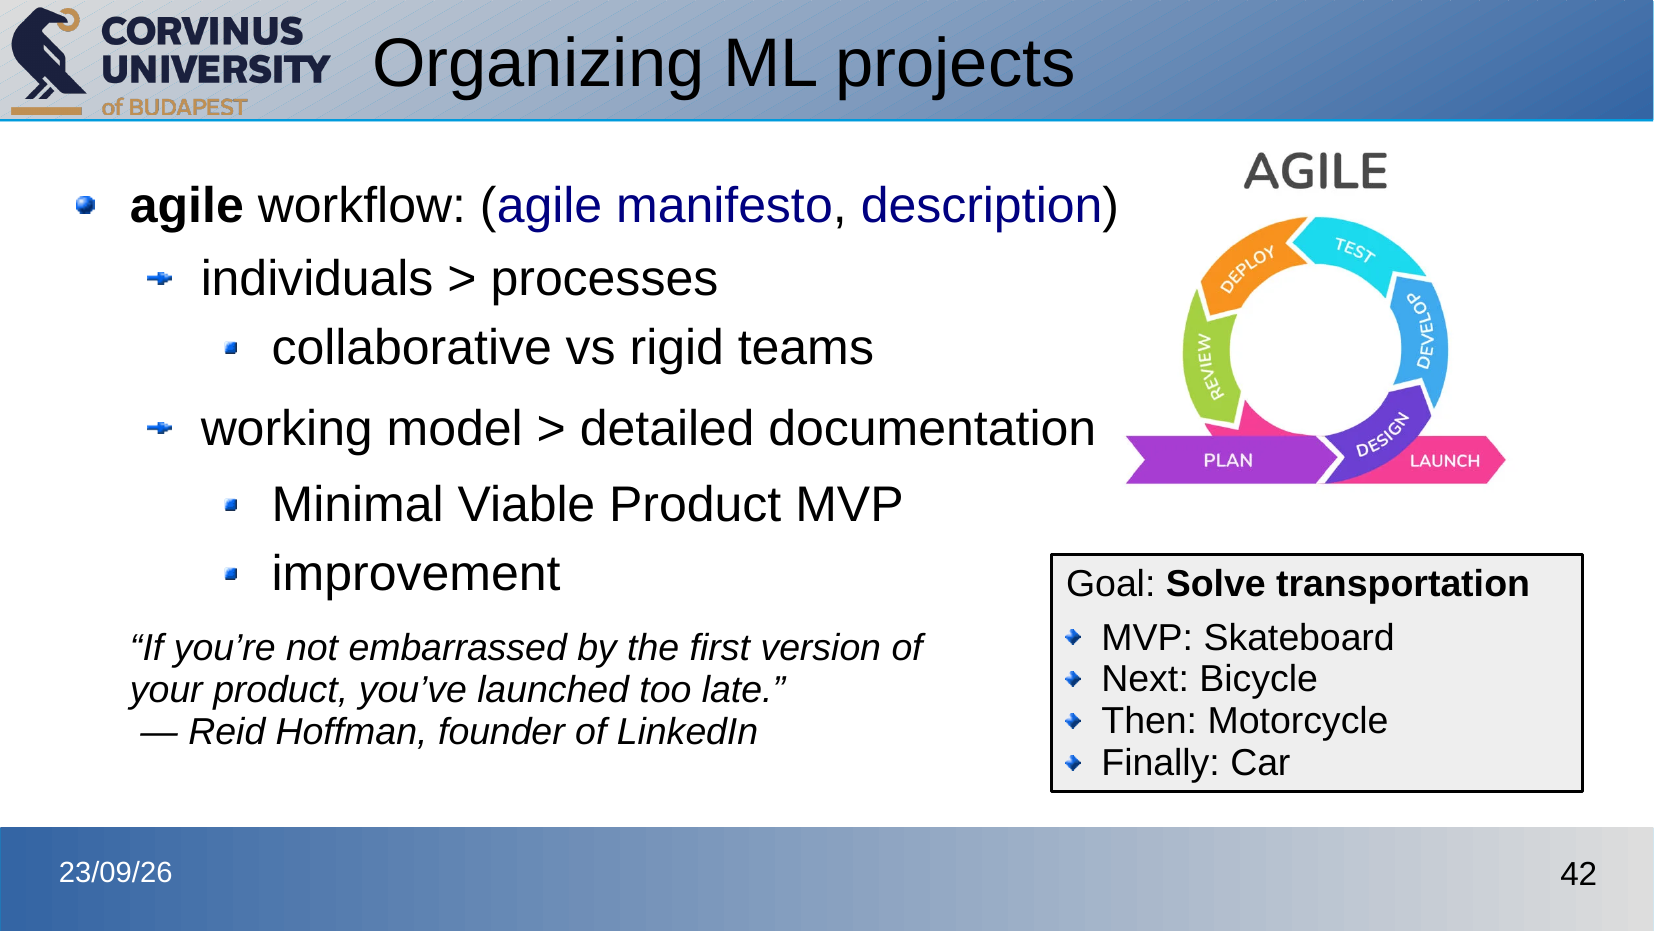

# Organizing ML projects
agile workflow: (agile manifesto, description)
individuals > processes
collaborative vs rigid teams
working model > detailed documentation
Minimal Viable Product MVP
improvement
“If you’re not embarrassed by the first version of
your product, you’ve launched too late.”
 — Reid Hoffman, founder of LinkedIn
Goal: Solve transportation
MVP: Skateboard
Next: Bicycle
Then: Motorcycle
Finally: Car